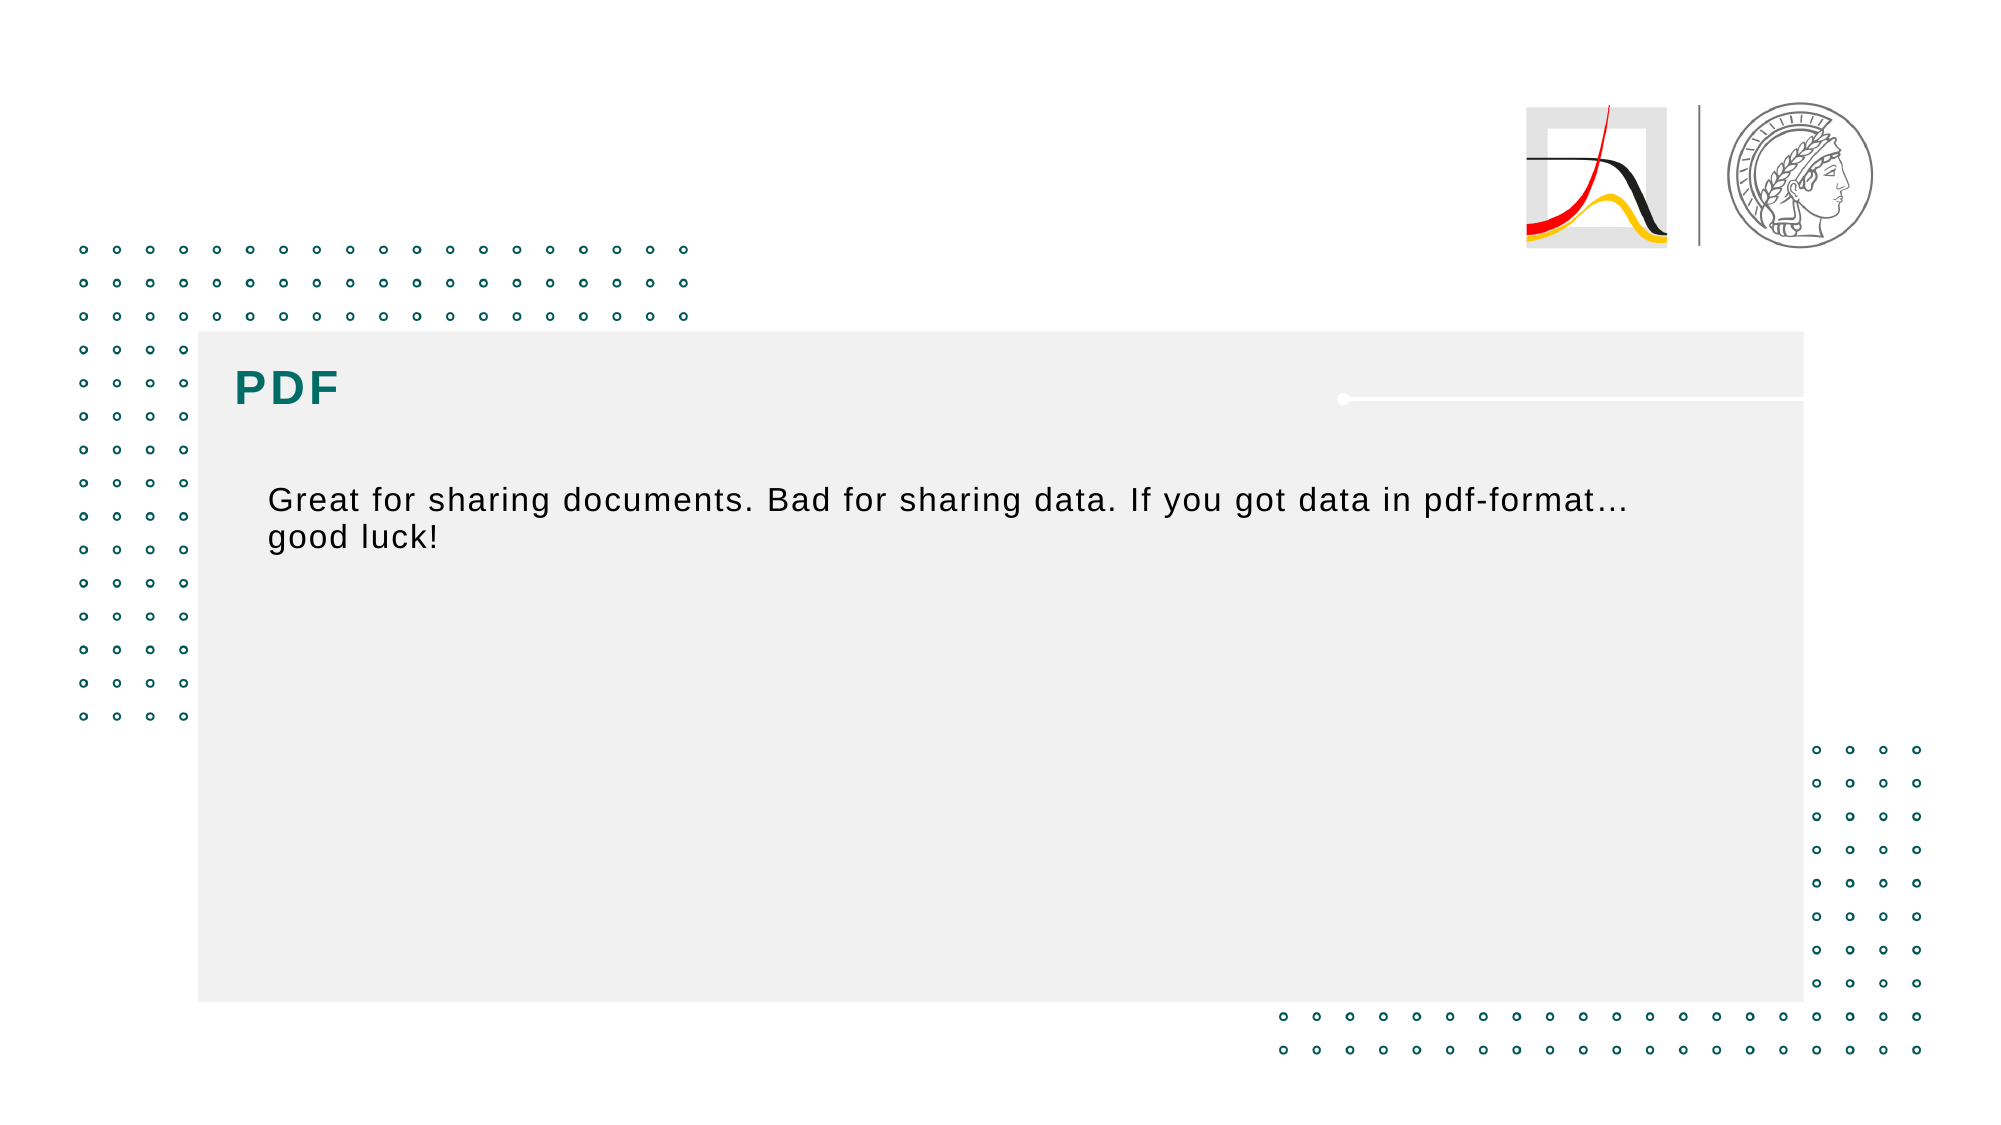

# PDF
Great for sharing documents. Bad for sharing data. If you got data in pdf-format… good luck!